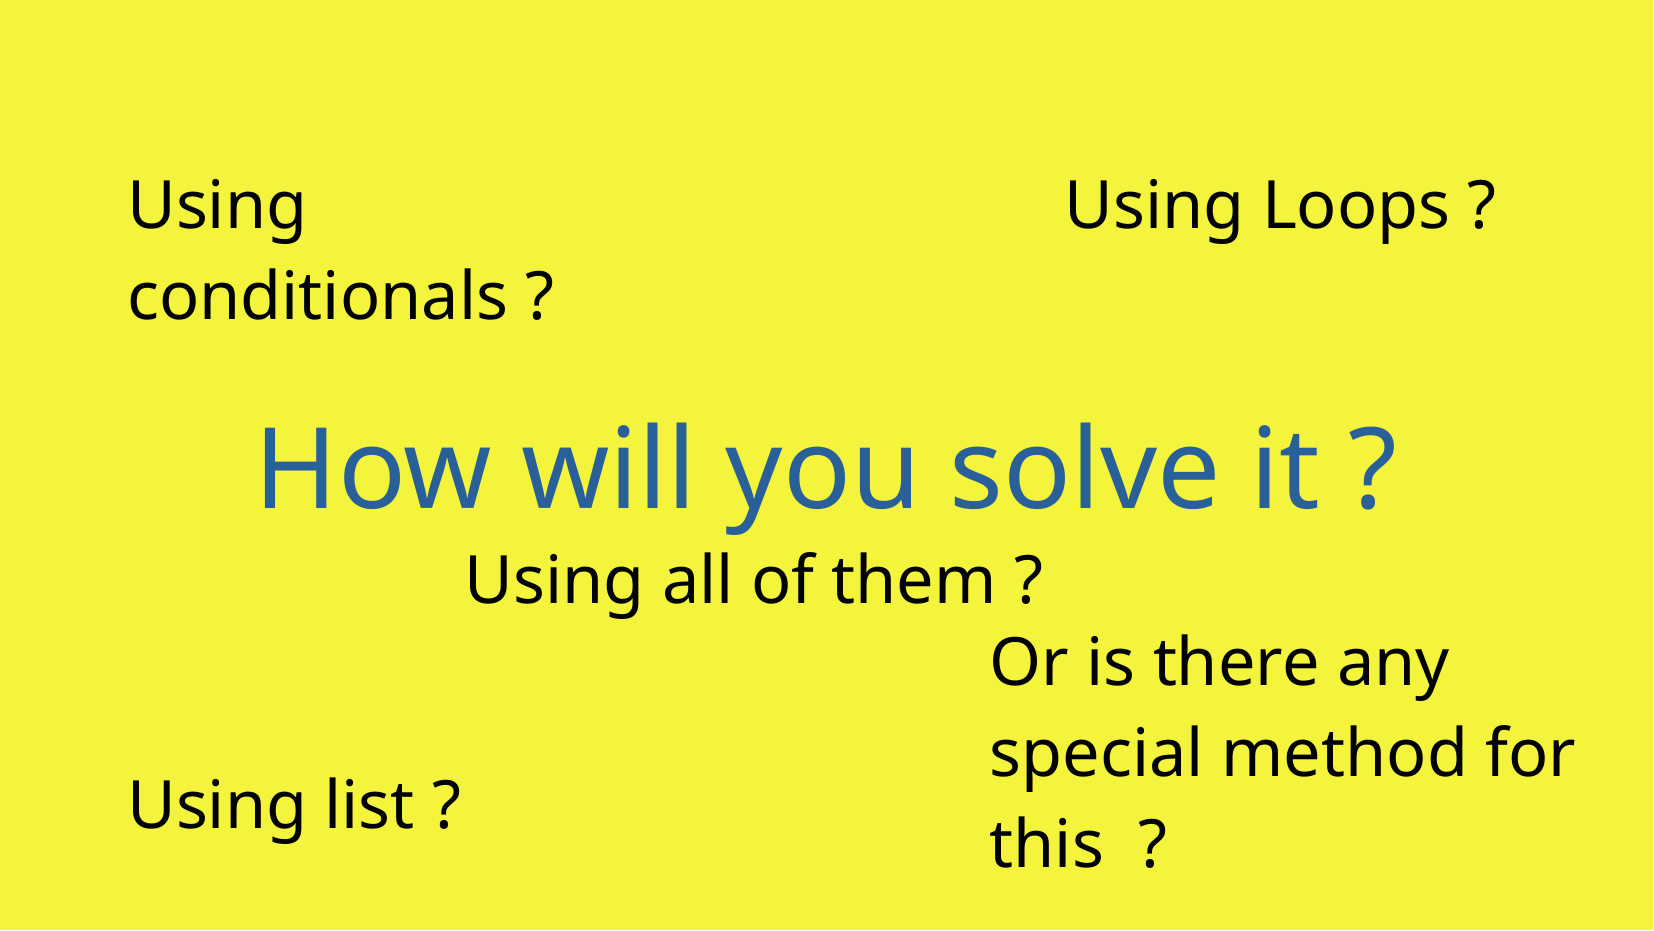

Using conditionals ?
Using Loops ?
# How will you solve it ?
Using all of them ?
Or is there any special method for this ?
Using list ?